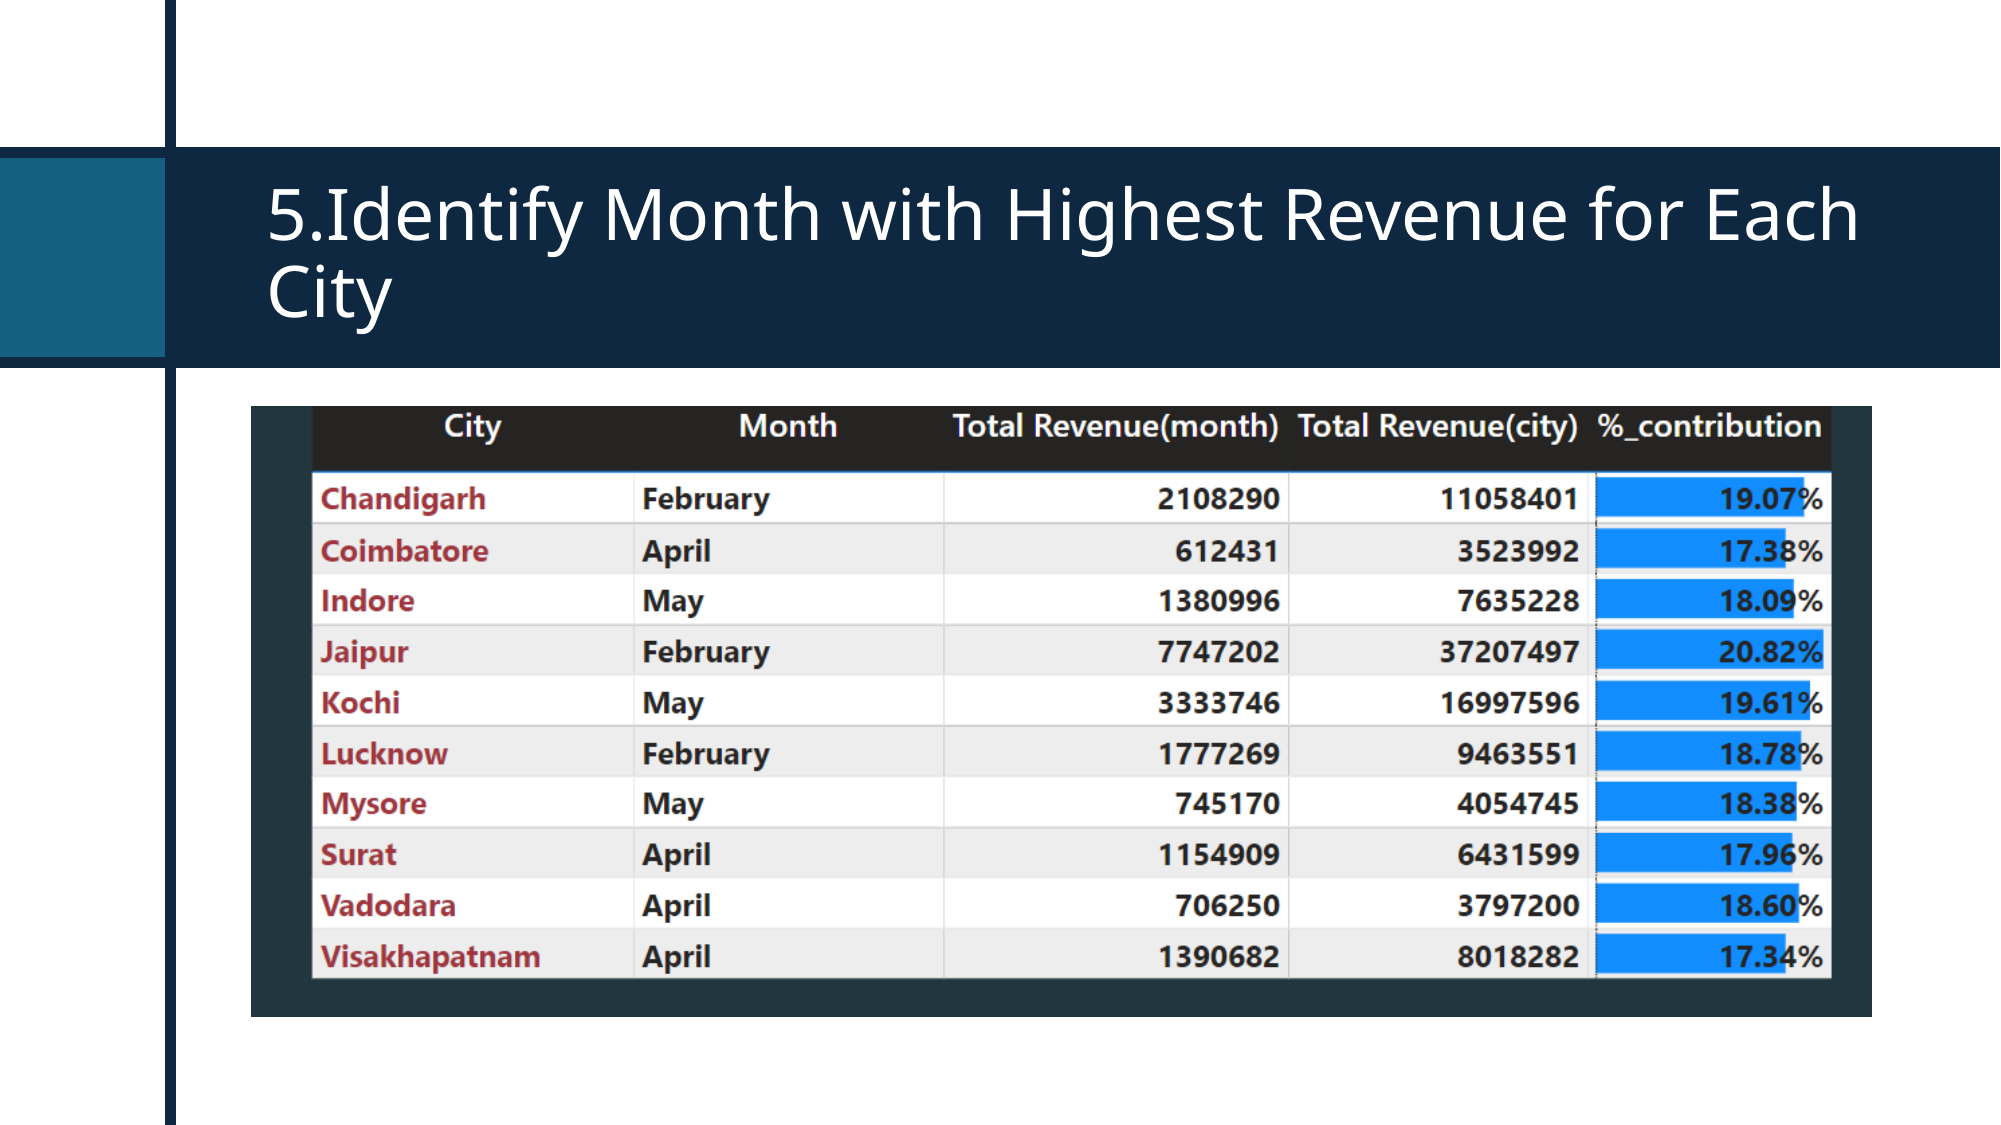

# 5.Identify Month with Highest Revenue for Each City